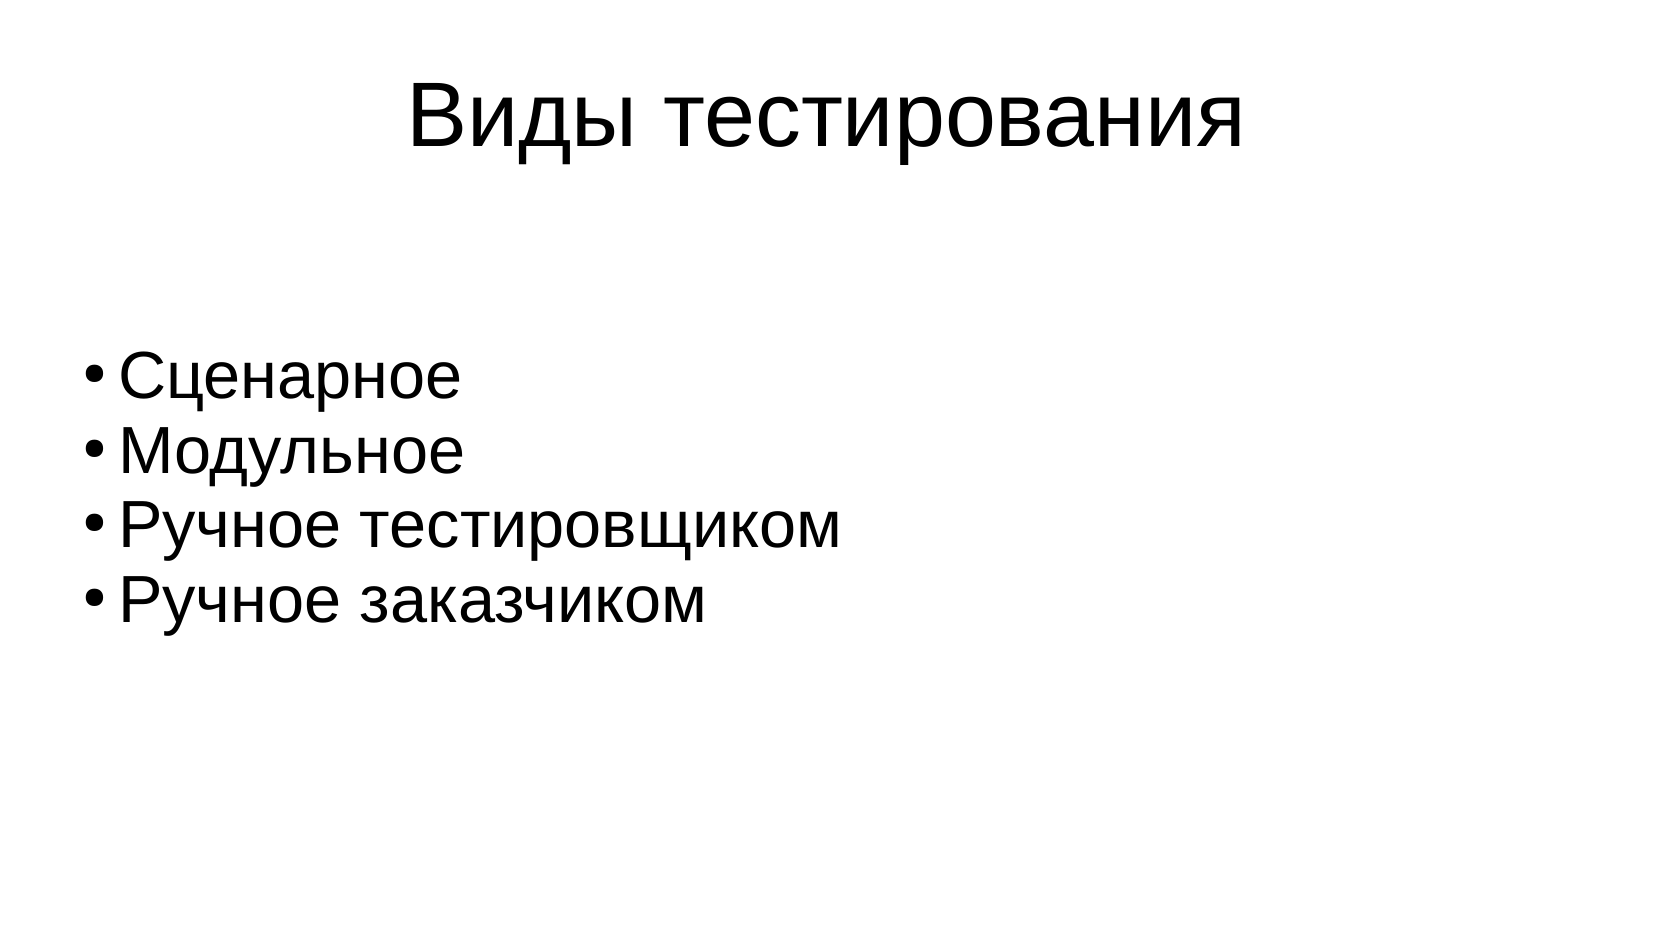

# Виды тестирования
Сценарное
Модульное
Ручное тестировщиком
Ручное заказчиком